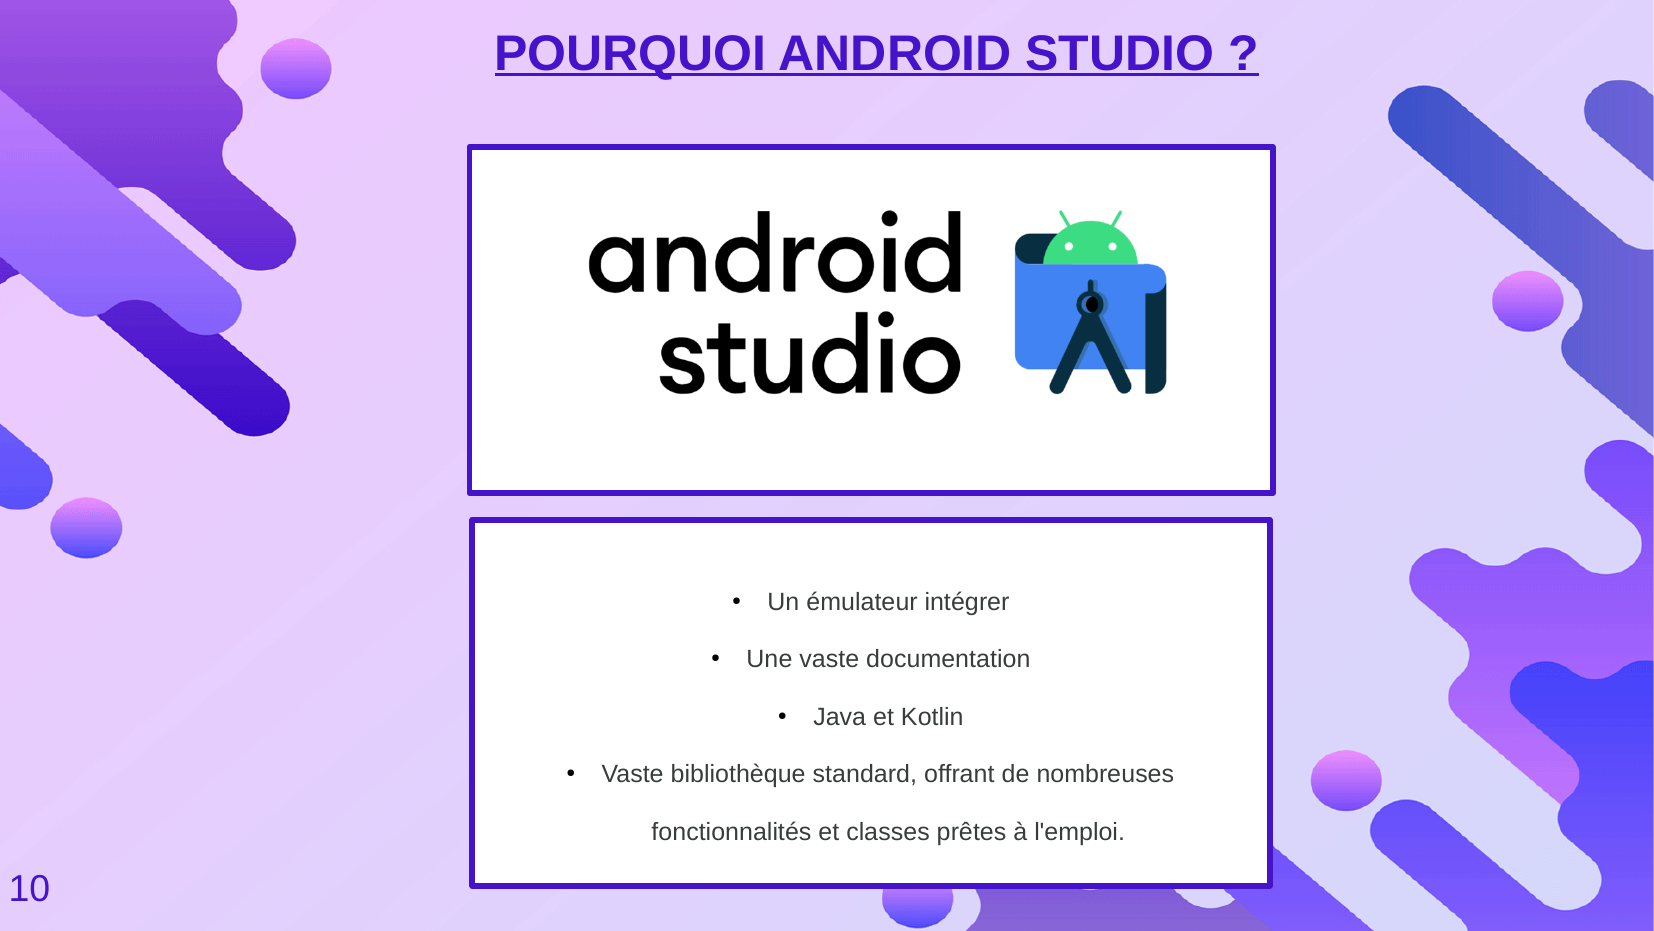

POURQUOI ANDROID STUDIO ?
Un émulateur intégrer
Une vaste documentation
Java et Kotlin
Vaste bibliothèque standard, offrant de nombreuses
fonctionnalités et classes prêtes à l'emploi.
10